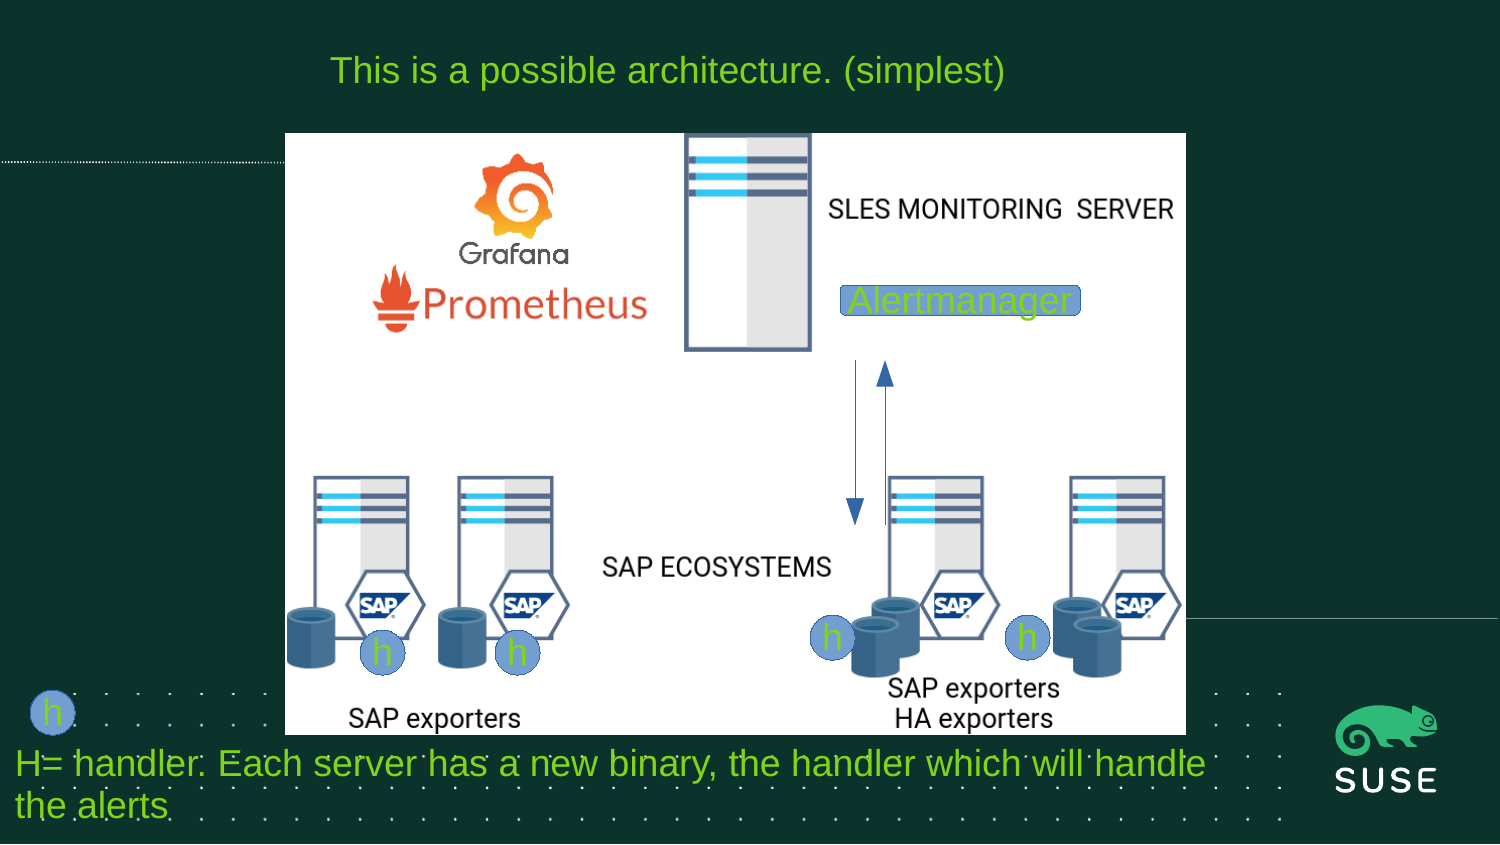

This is a possible architecture. (simplest)
Alertmanager
h
h
h
h
h
h
h
h
h
H= handler. Each server has a new binary, the handler which will handle the alerts